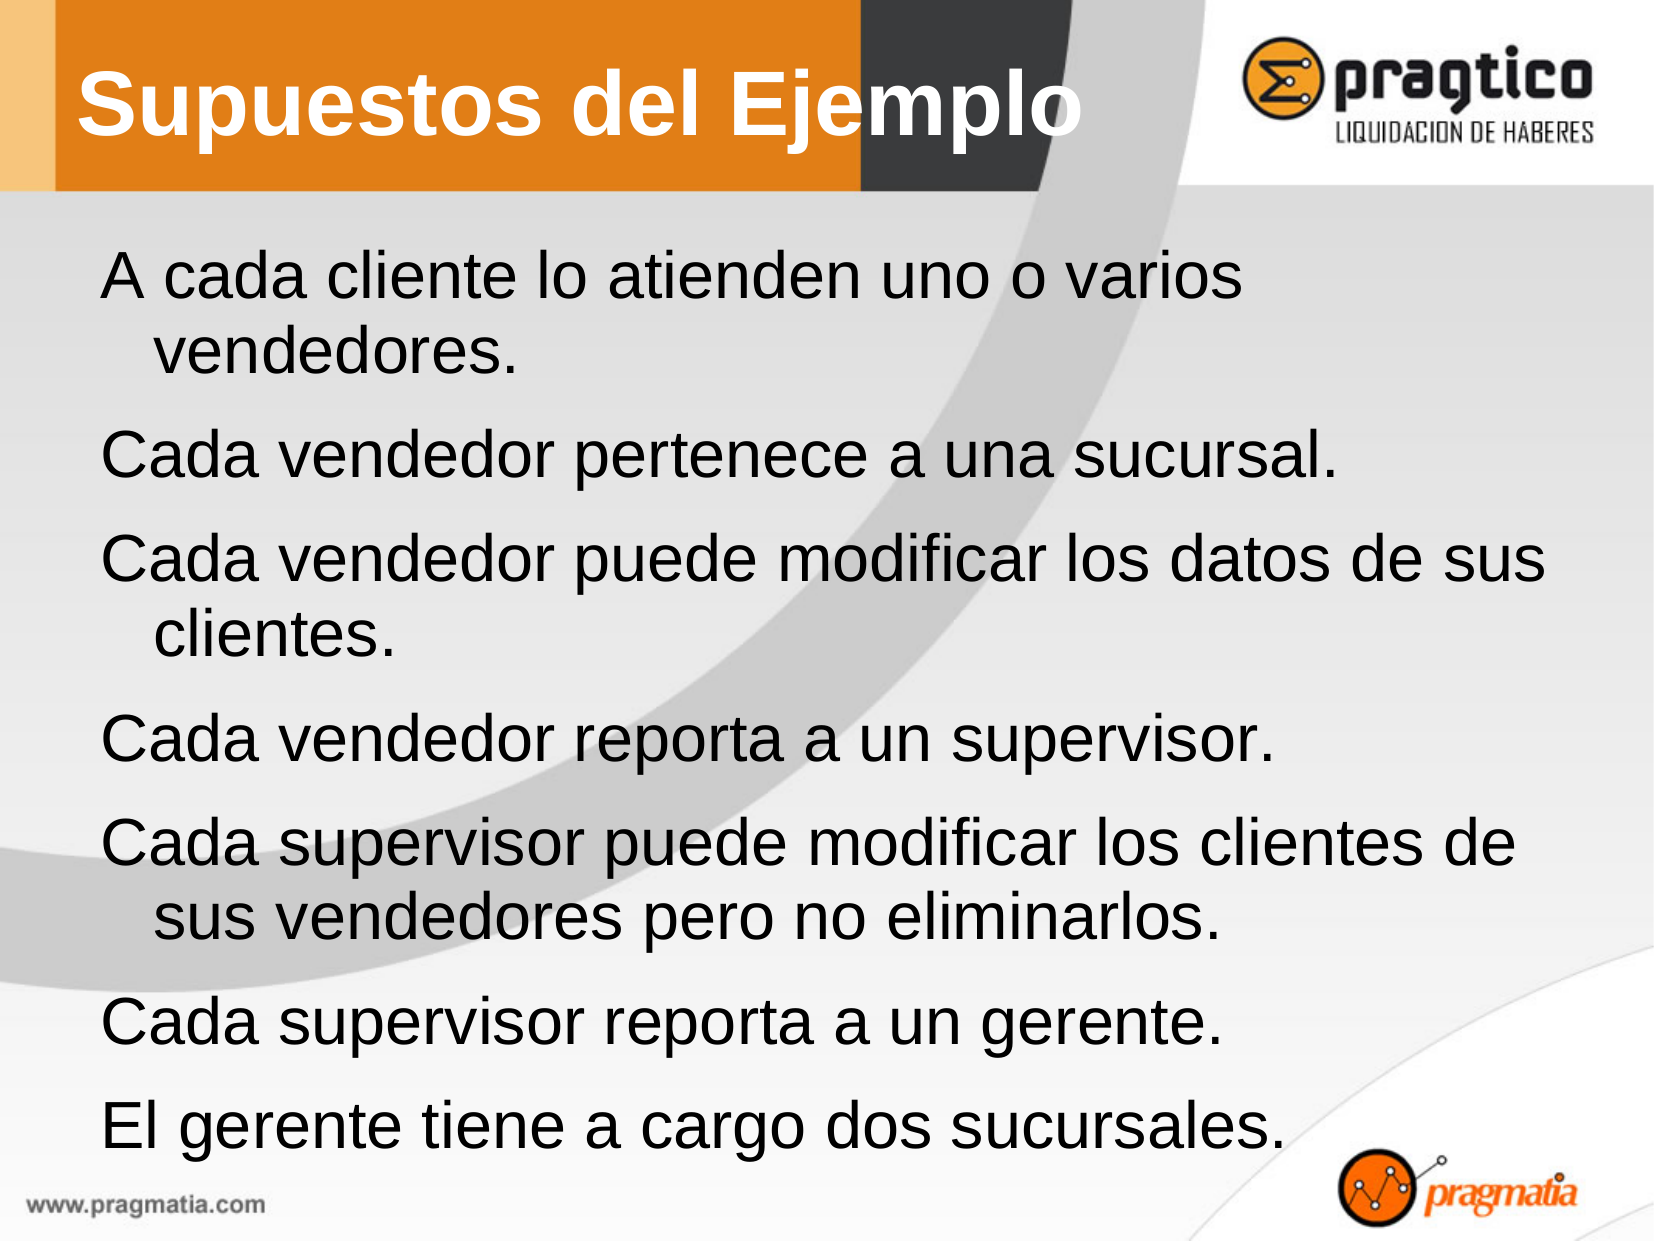

# Supuestos del Ejemplo
A cada cliente lo atienden uno o varios vendedores.
Cada vendedor pertenece a una sucursal.
Cada vendedor puede modificar los datos de sus clientes.
Cada vendedor reporta a un supervisor.
Cada supervisor puede modificar los clientes de sus vendedores pero no eliminarlos.
Cada supervisor reporta a un gerente.
El gerente tiene a cargo dos sucursales.